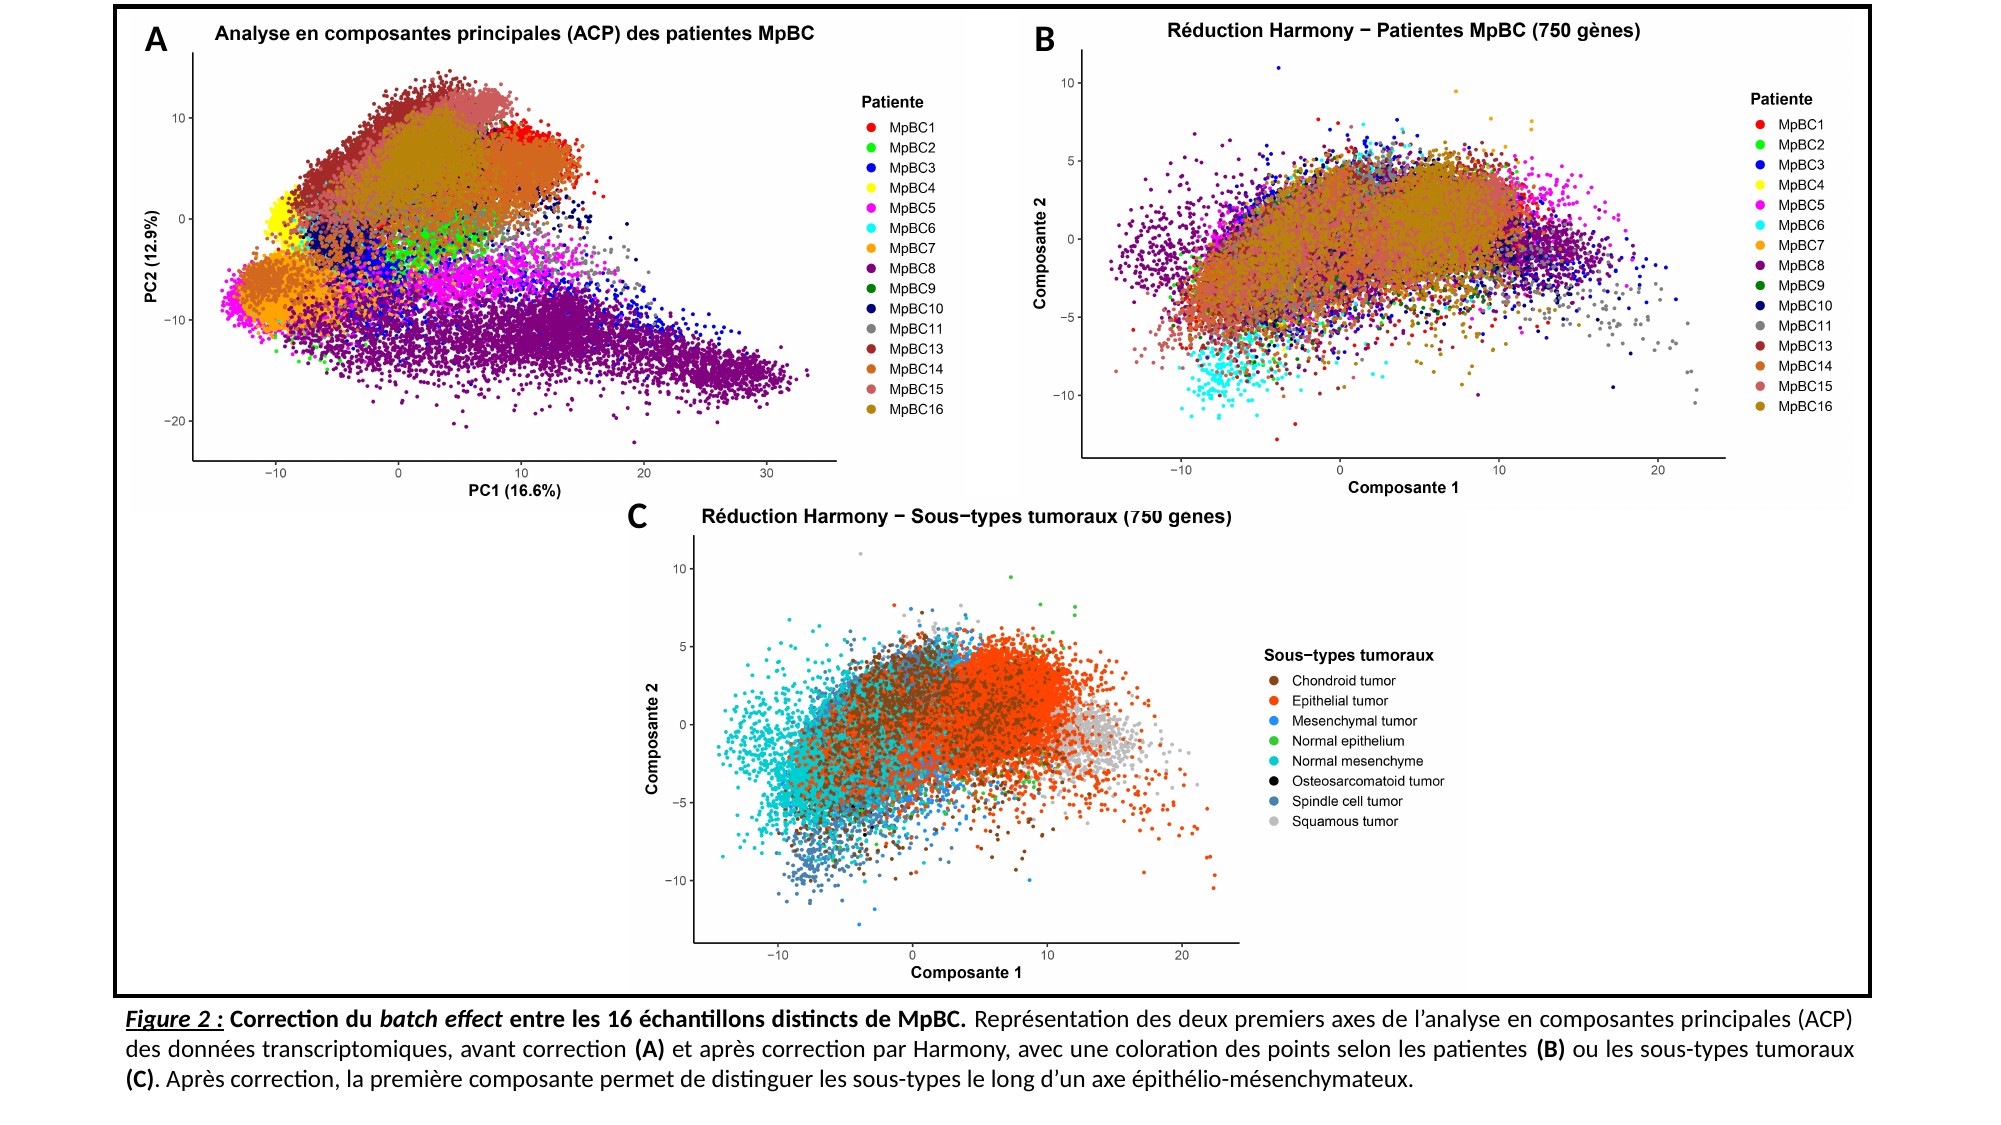

A
B
C
Figure 2 : Correction du batch effect entre les 16 échantillons distincts de MpBC. Représentation des deux premiers axes de l’analyse en composantes principales (ACP) des données transcriptomiques, avant correction (A) et après correction par Harmony, avec une coloration des points selon les patientes (B) ou les sous-types tumoraux (C). Après correction, la première composante permet de distinguer les sous-types le long d’un axe épithélio-mésenchymateux.